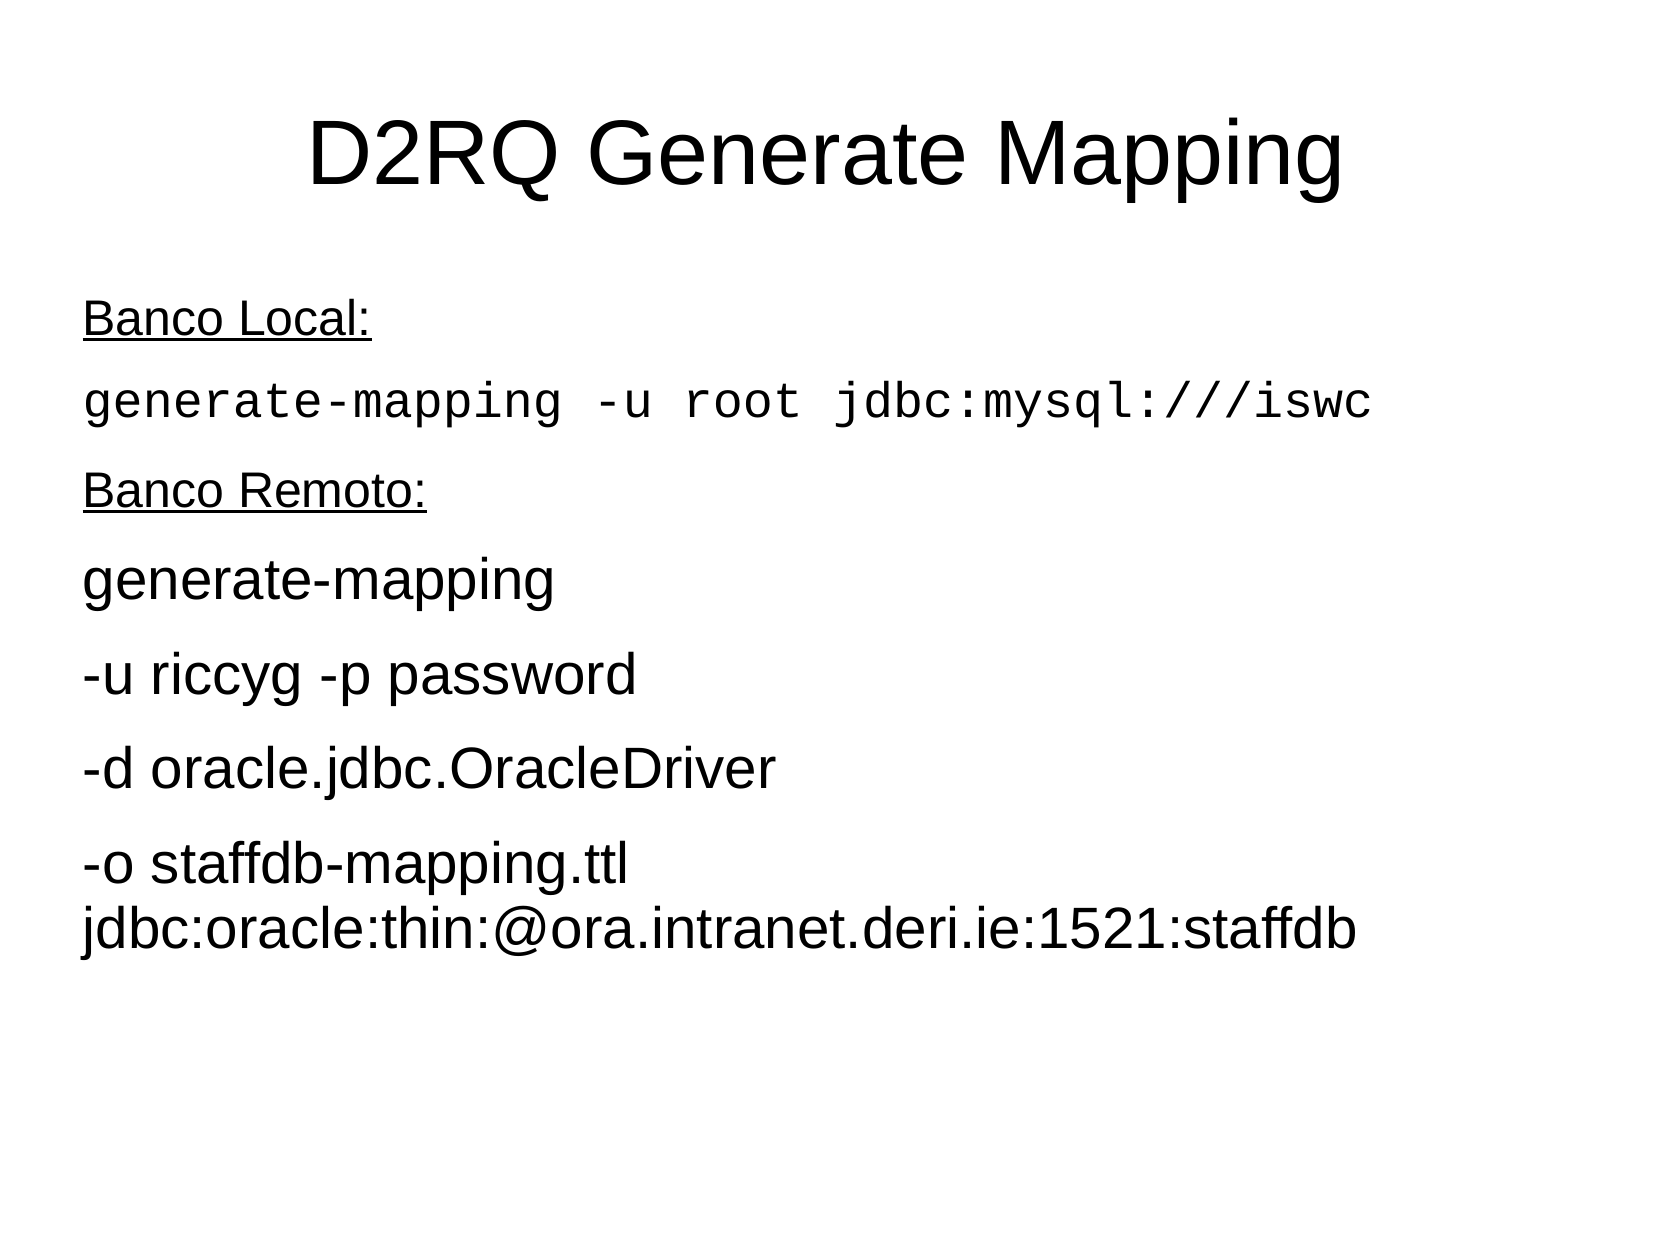

# D2RQ Generate Mapping
Banco Local:
generate-mapping -u root jdbc:mysql:///iswc
Banco Remoto:
generate-mapping
-u riccyg -p password
-d oracle.jdbc.OracleDriver
-o staffdb-mapping.ttl jdbc:oracle:thin:@ora.intranet.deri.ie:1521:staffdb